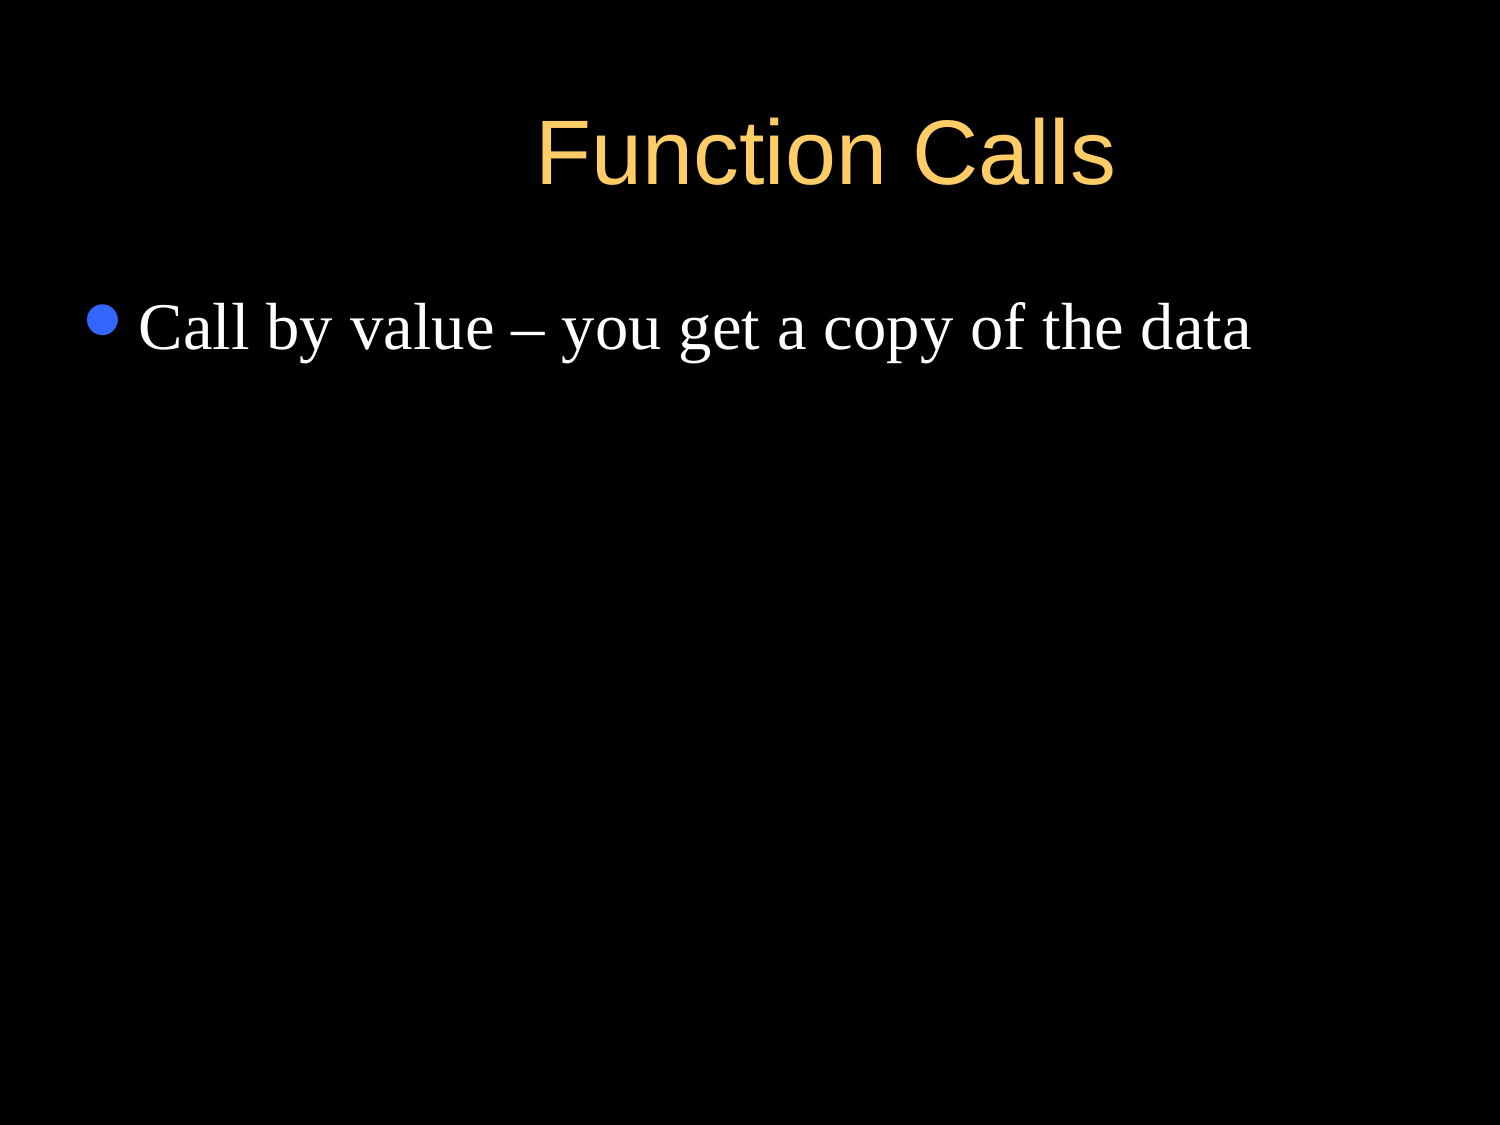

# Function Calls
Call by value – you get a copy of the data